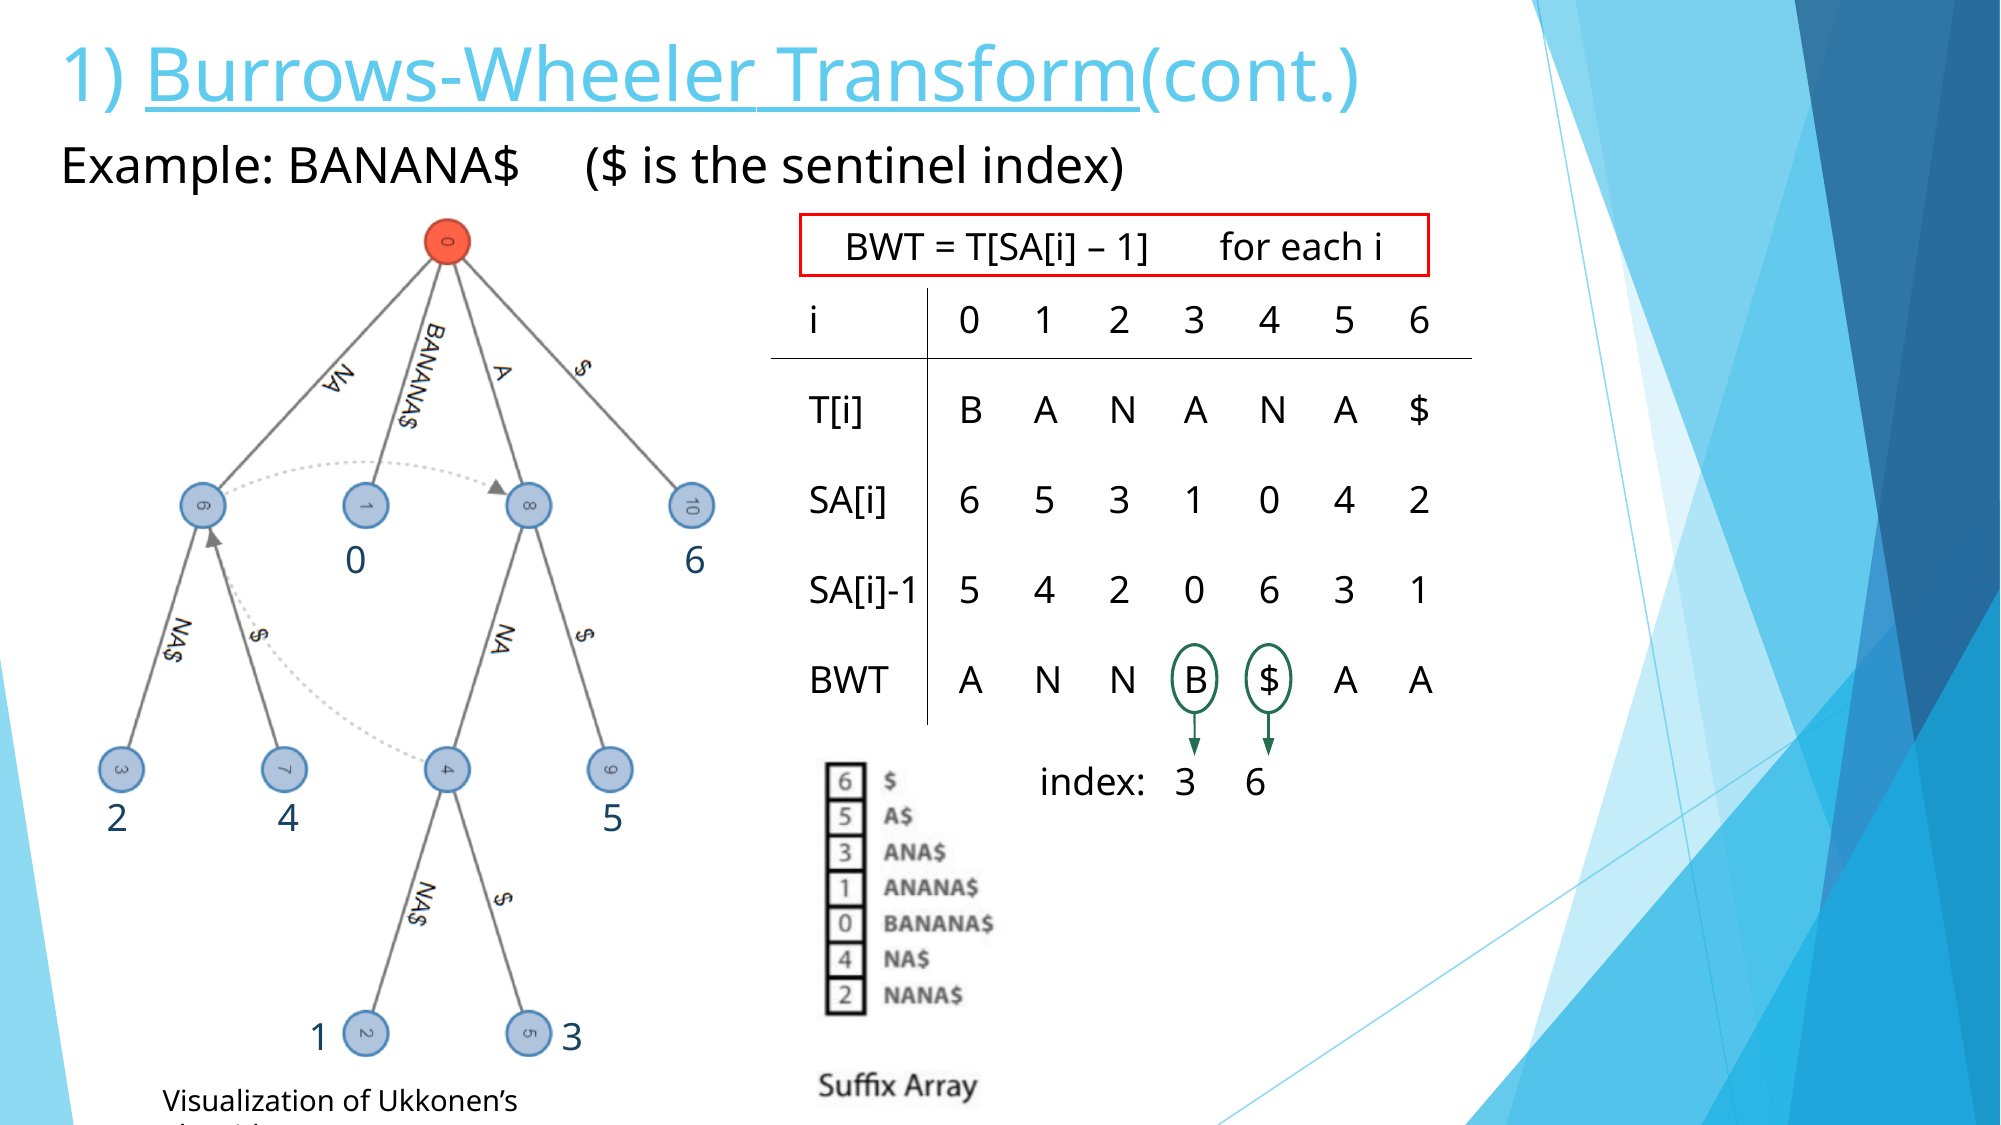

# 1) Burrows-Wheeler Transform(cont.)
Example: BANANA$	($ is the sentinel index)
Visualization of Ukkonen’s algorithm
0
6
2
4
5
1
3
BWT = T[SA[i] – 1] 	for each i
i 		0	1	2	3	4	5	6
T[i]		B	A	N	A	N	A	$
SA[i]	6	5	3	1	0	4	2
SA[i]-1	5	4	2	0	6	3	1
BWT	A	N	N	B	$	A	A
index: 3 6